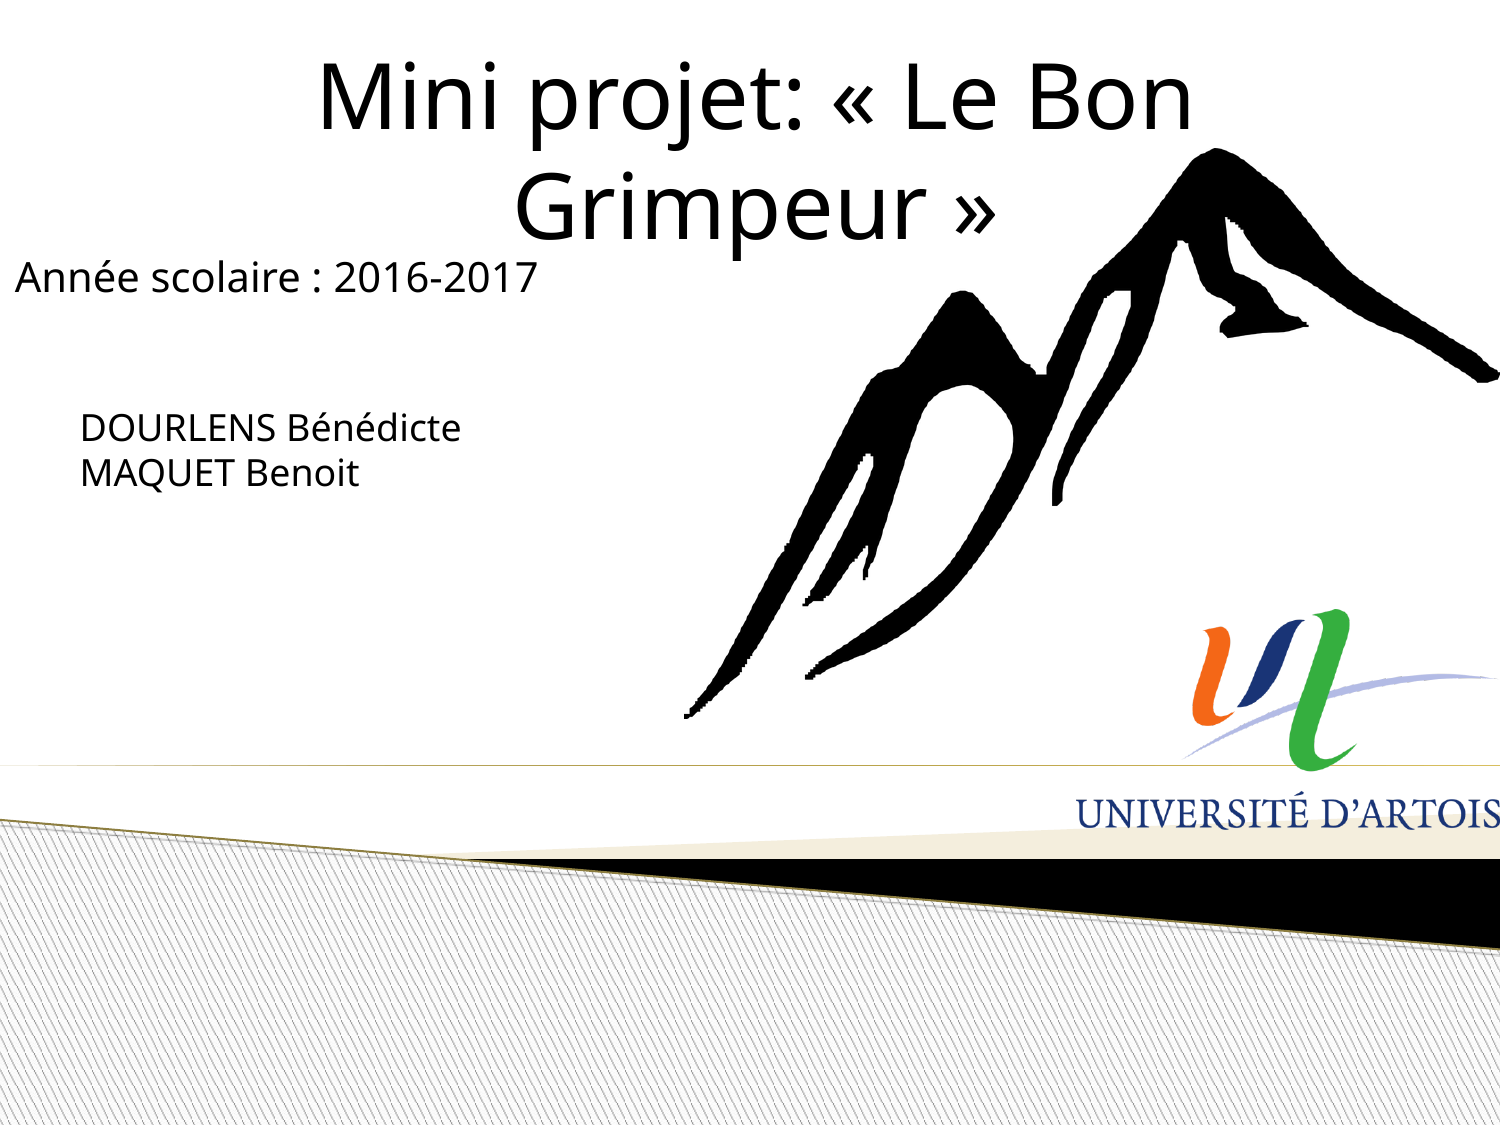

Mini projet: « Le Bon Grimpeur »
Année scolaire : 2016-2017
DOURLENS Bénédicte
MAQUET Benoit